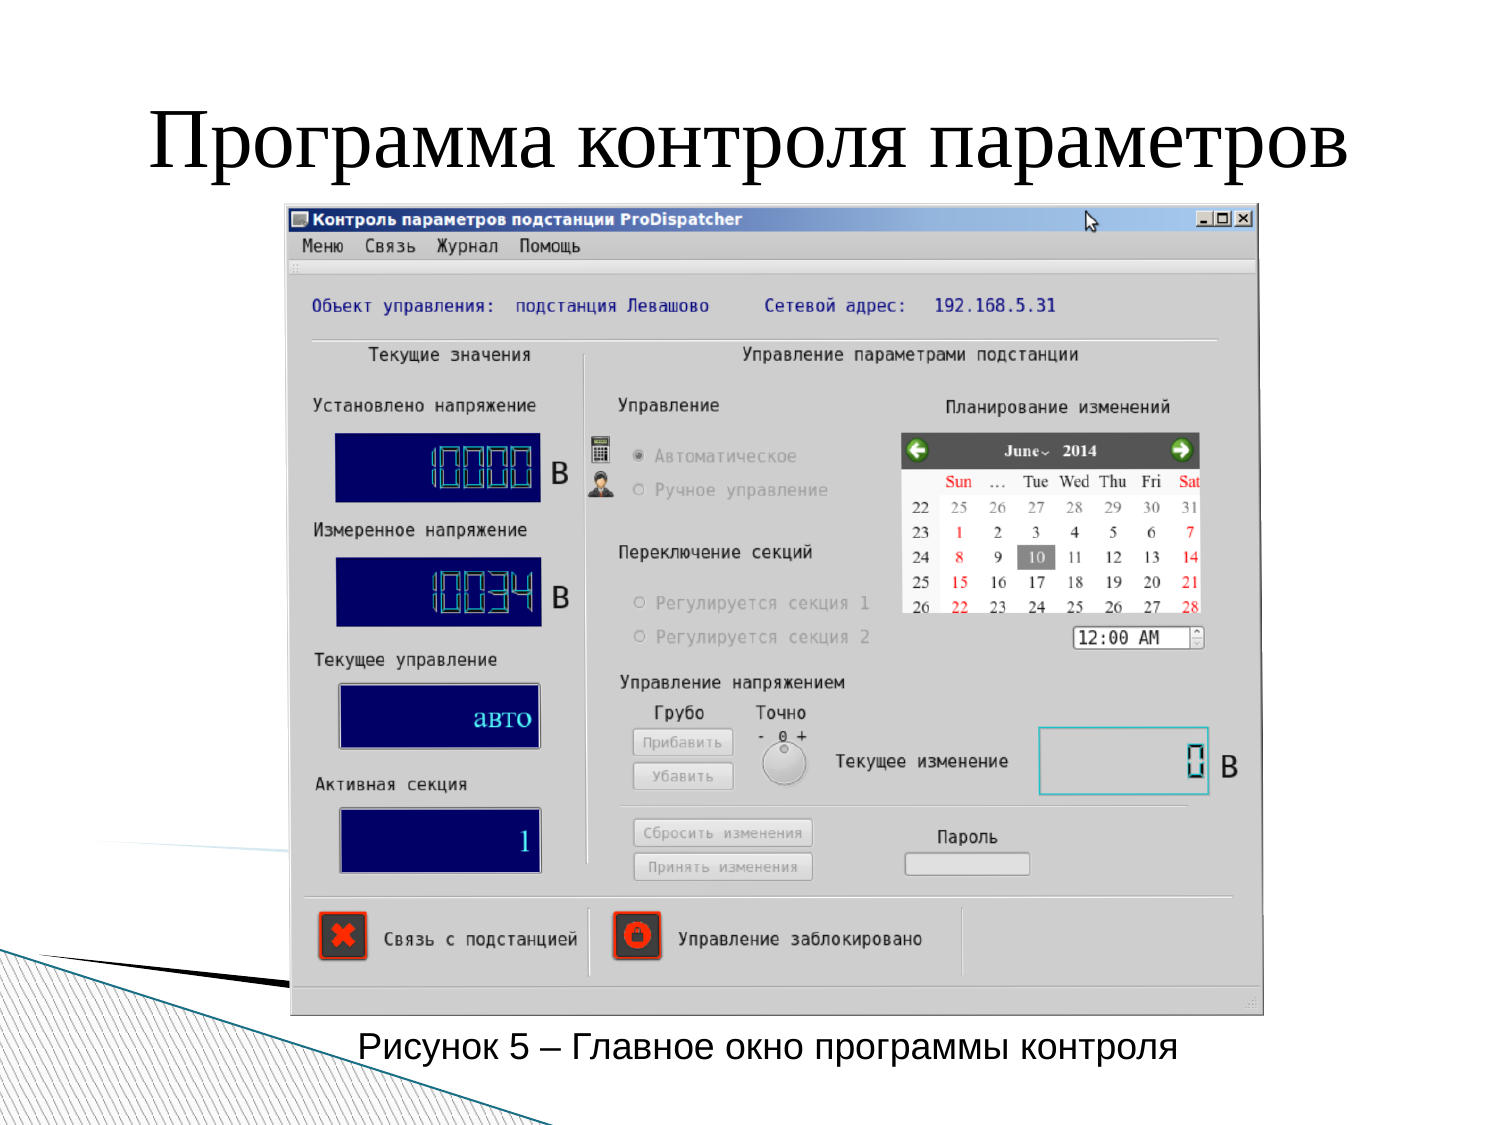

# Программа контроля параметров
Рисунок 5 – Главное окно программы контроля